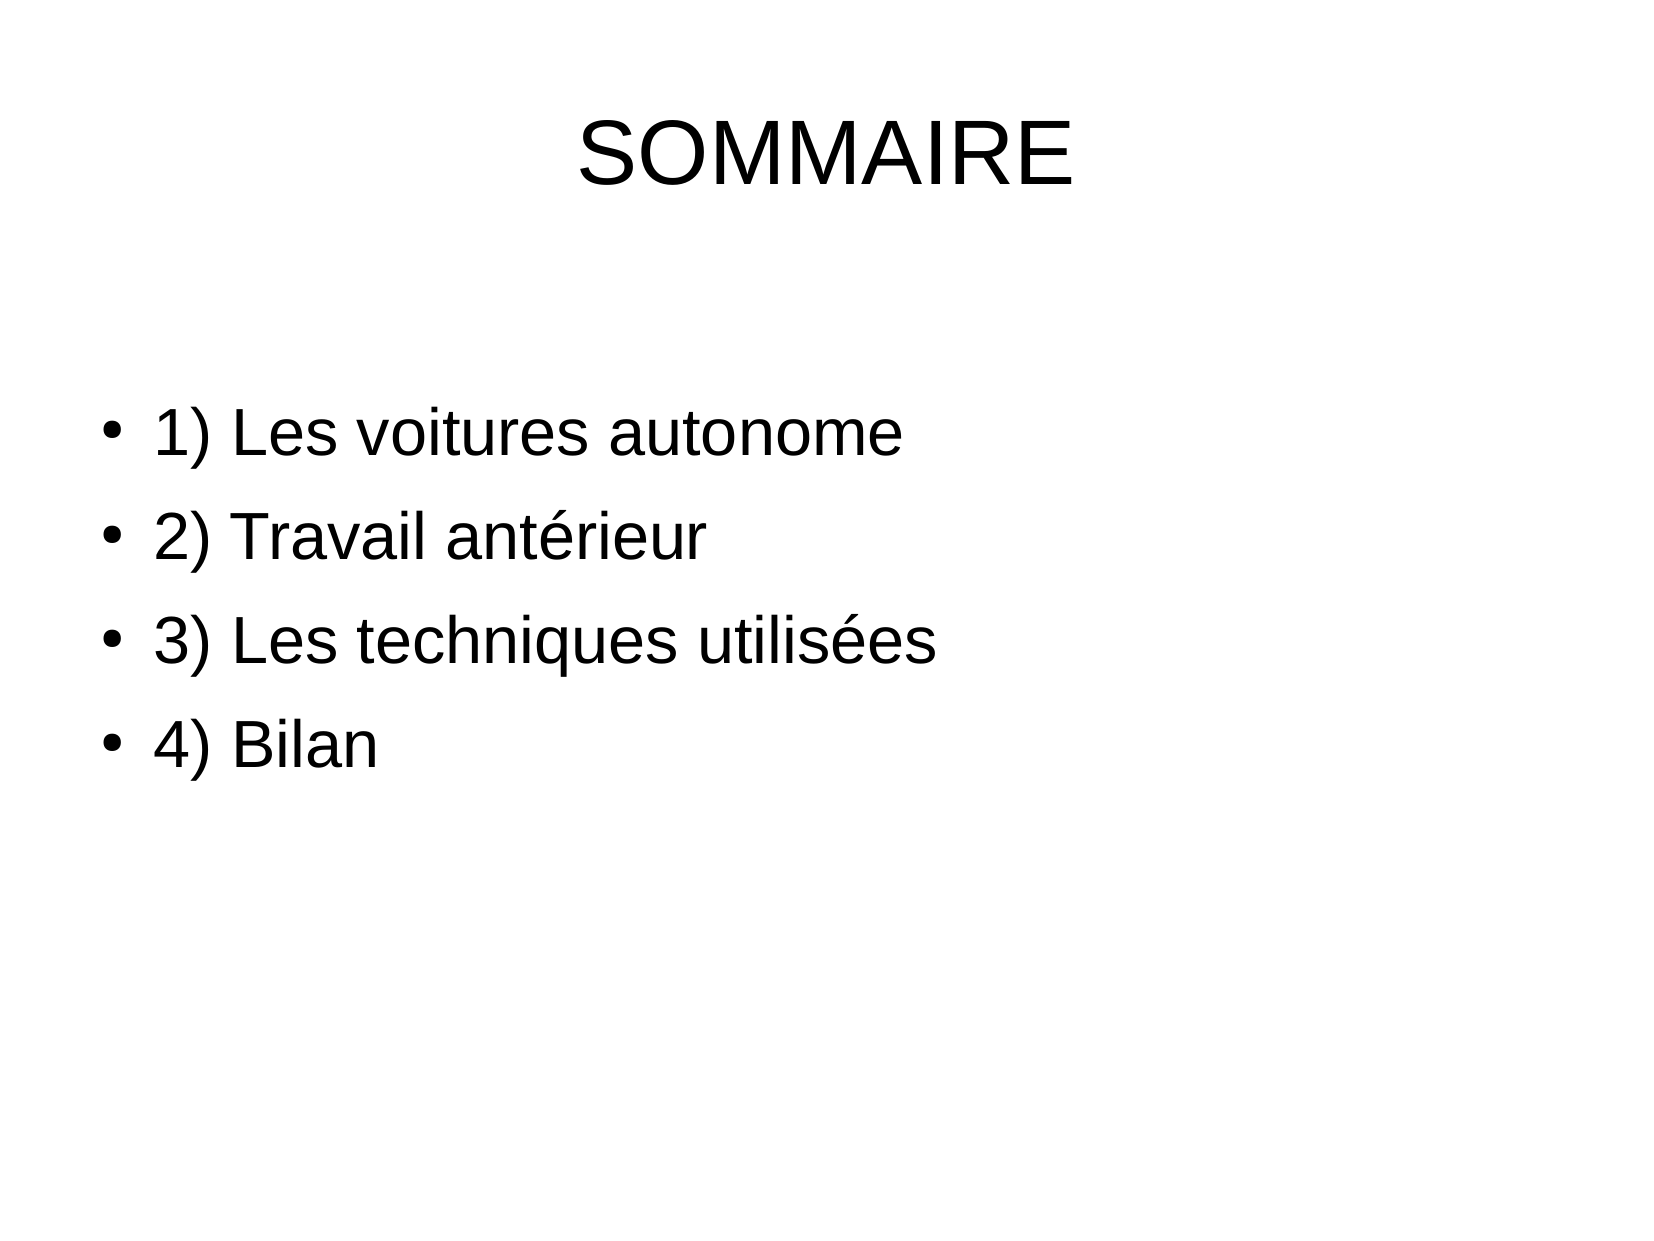

# SOMMAIRE
1) Les voitures autonome
2) Travail antérieur
3) Les techniques utilisées
4) Bilan